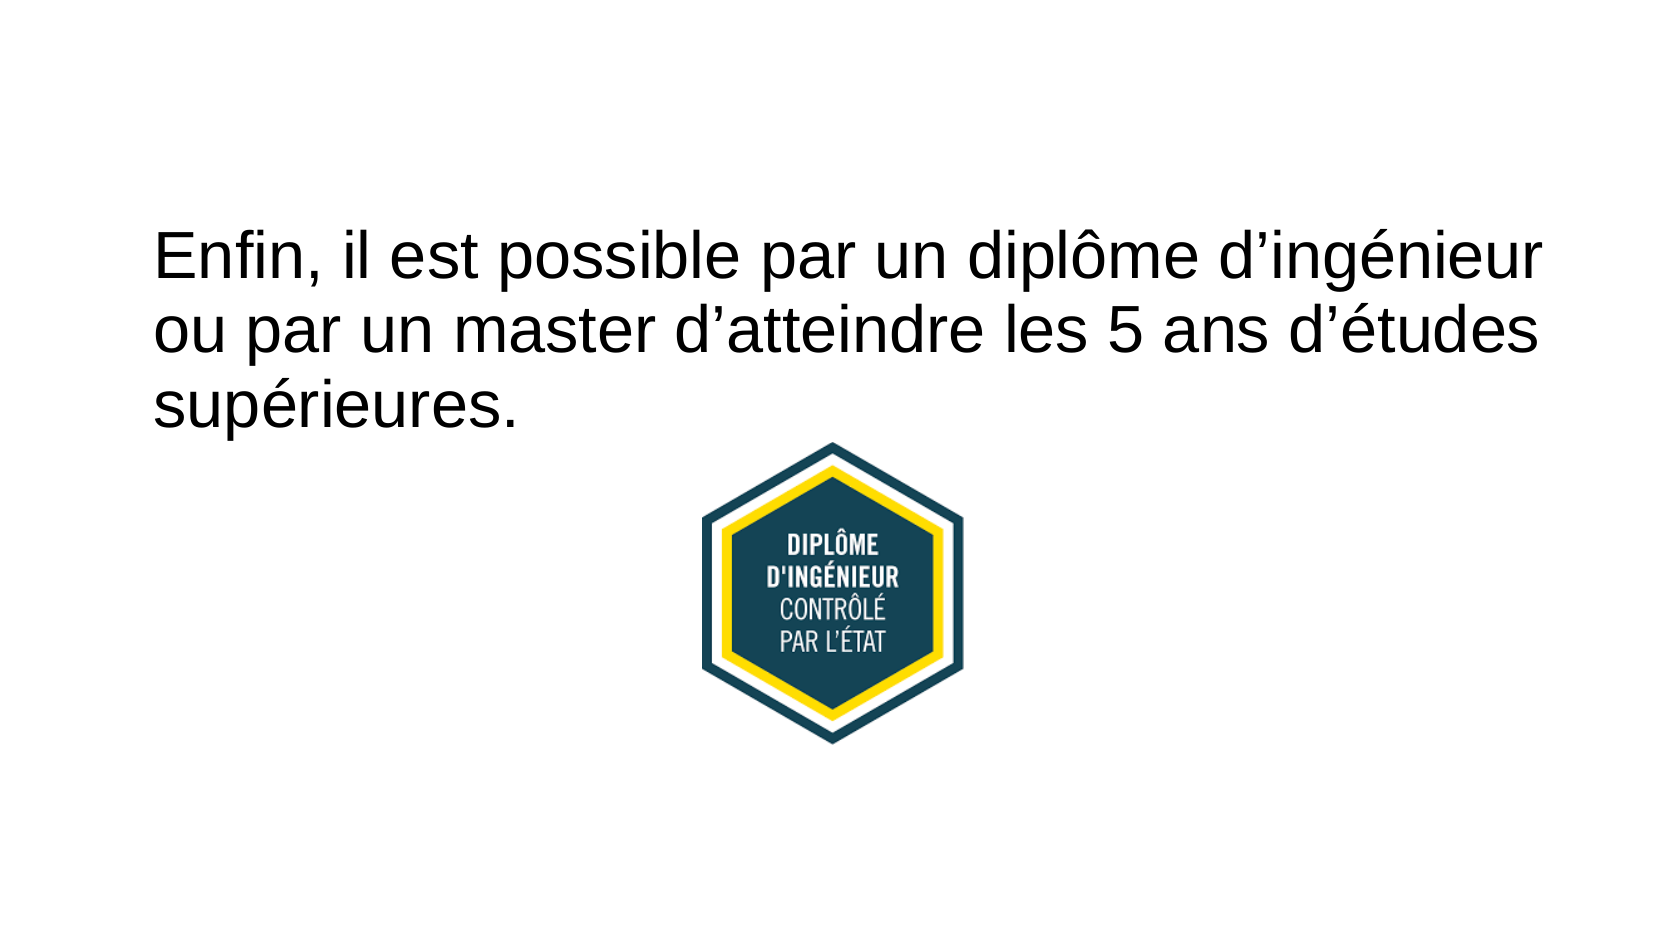

# Enfin, il est possible par un diplôme d’ingénieur ou par un master d’atteindre les 5 ans d’études supérieures.